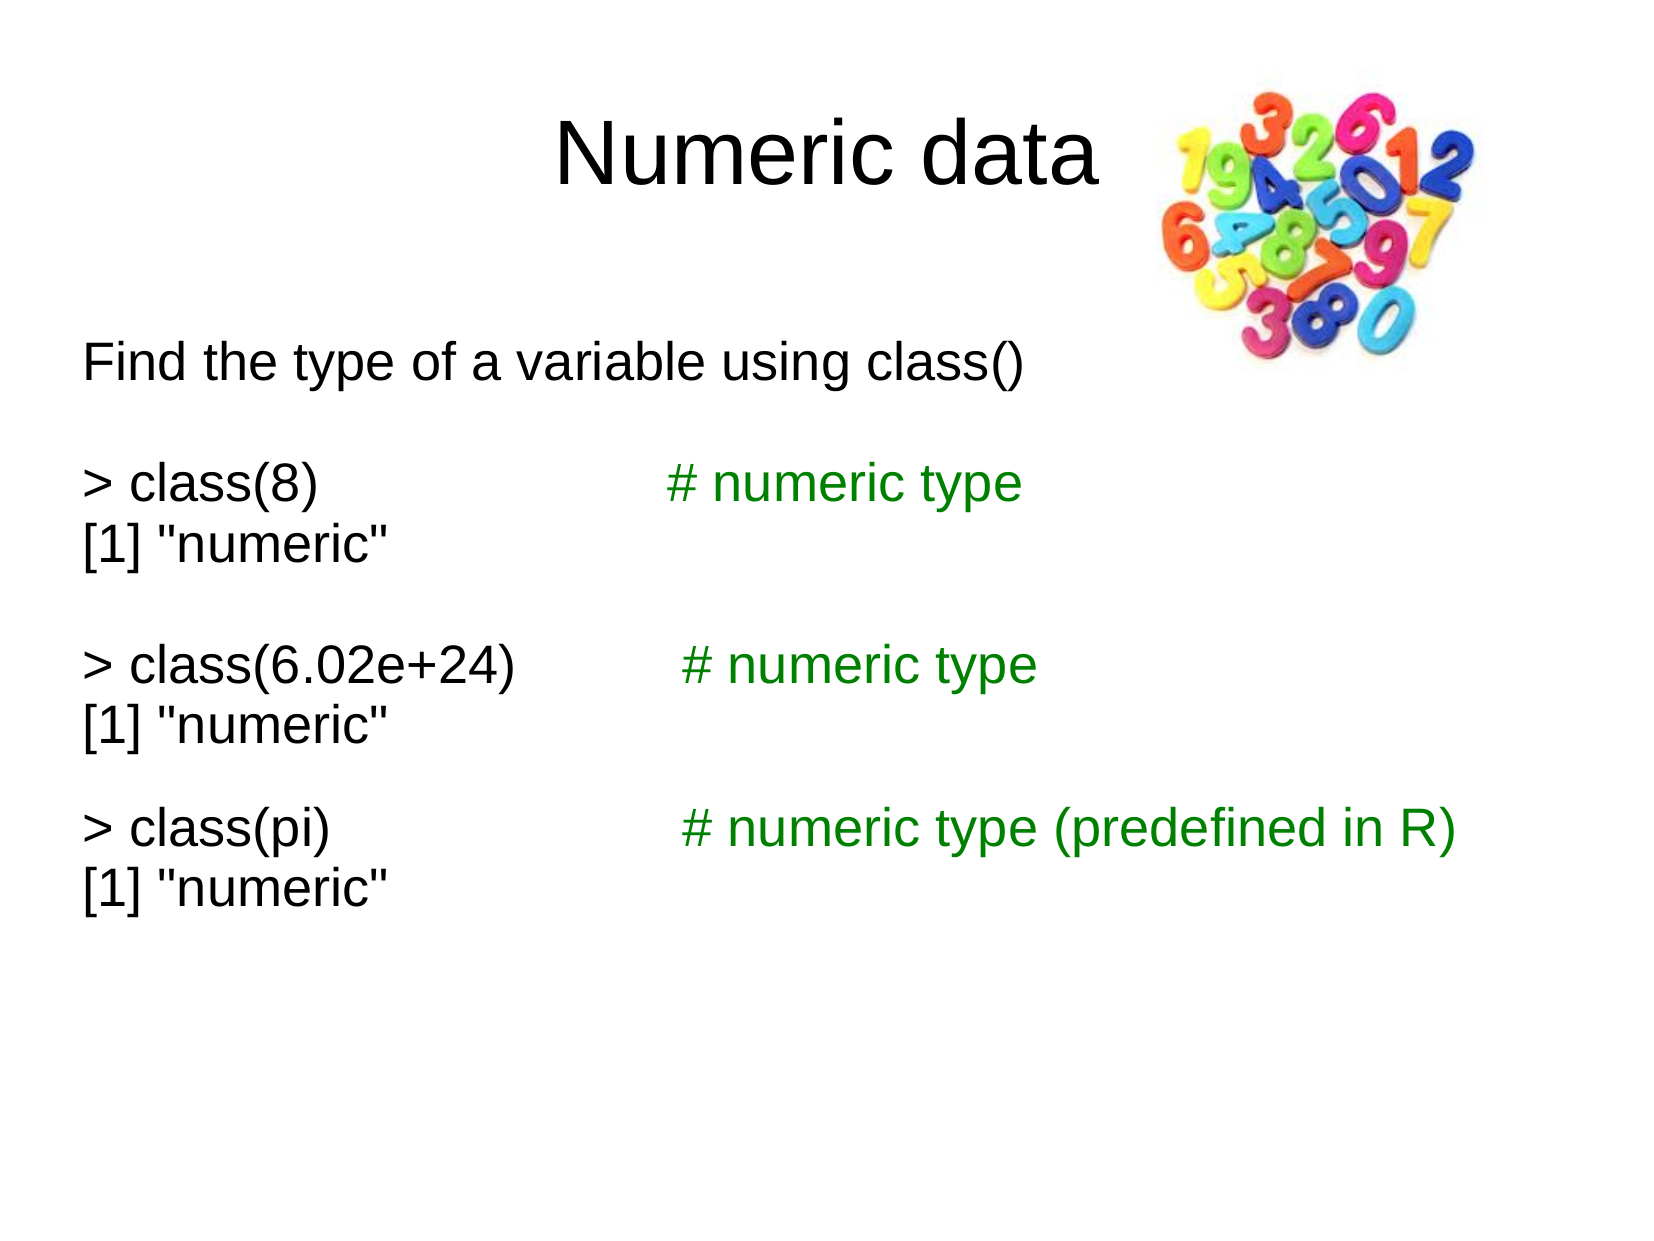

# Numeric data
Find the type of a variable using class()
> class(8) 		 	 # numeric type
[1] "numeric"
> class(6.02e+24)			# numeric type
[1] "numeric"
> class(pi) 					# numeric type (predefined in R)
[1] "numeric"